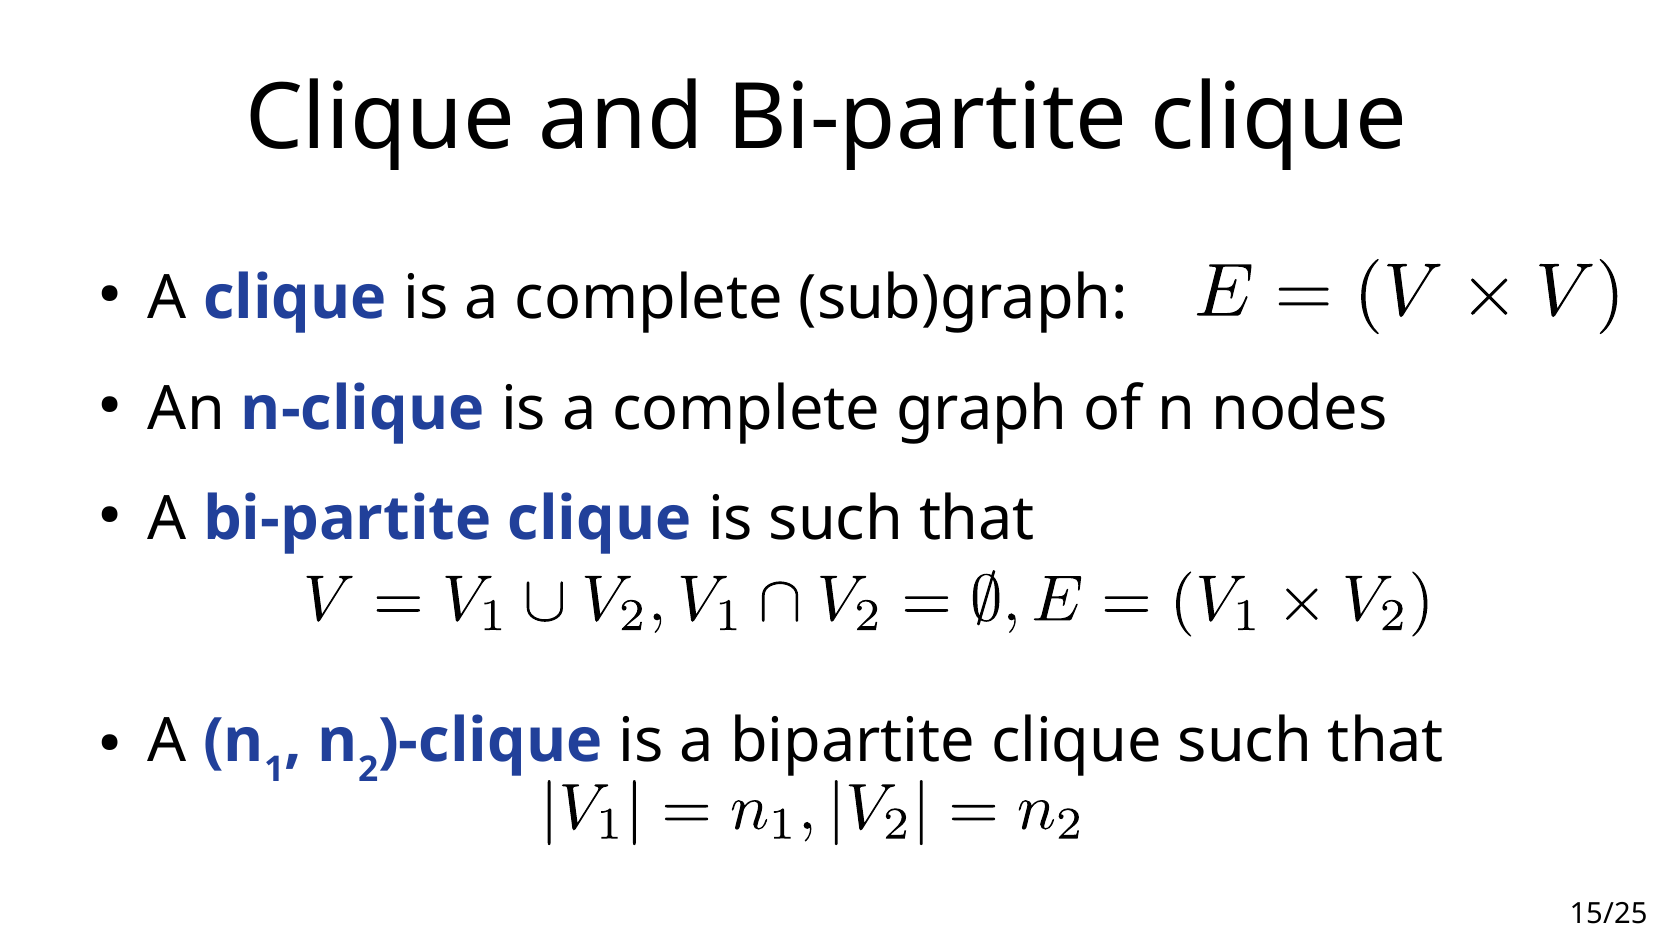

# Clique and Bi-partite clique
A clique is a complete (sub)graph:
An n-clique is a complete graph of n nodes
A bi-partite clique is such that
A (n1, n2)-clique is a bipartite clique such that
15